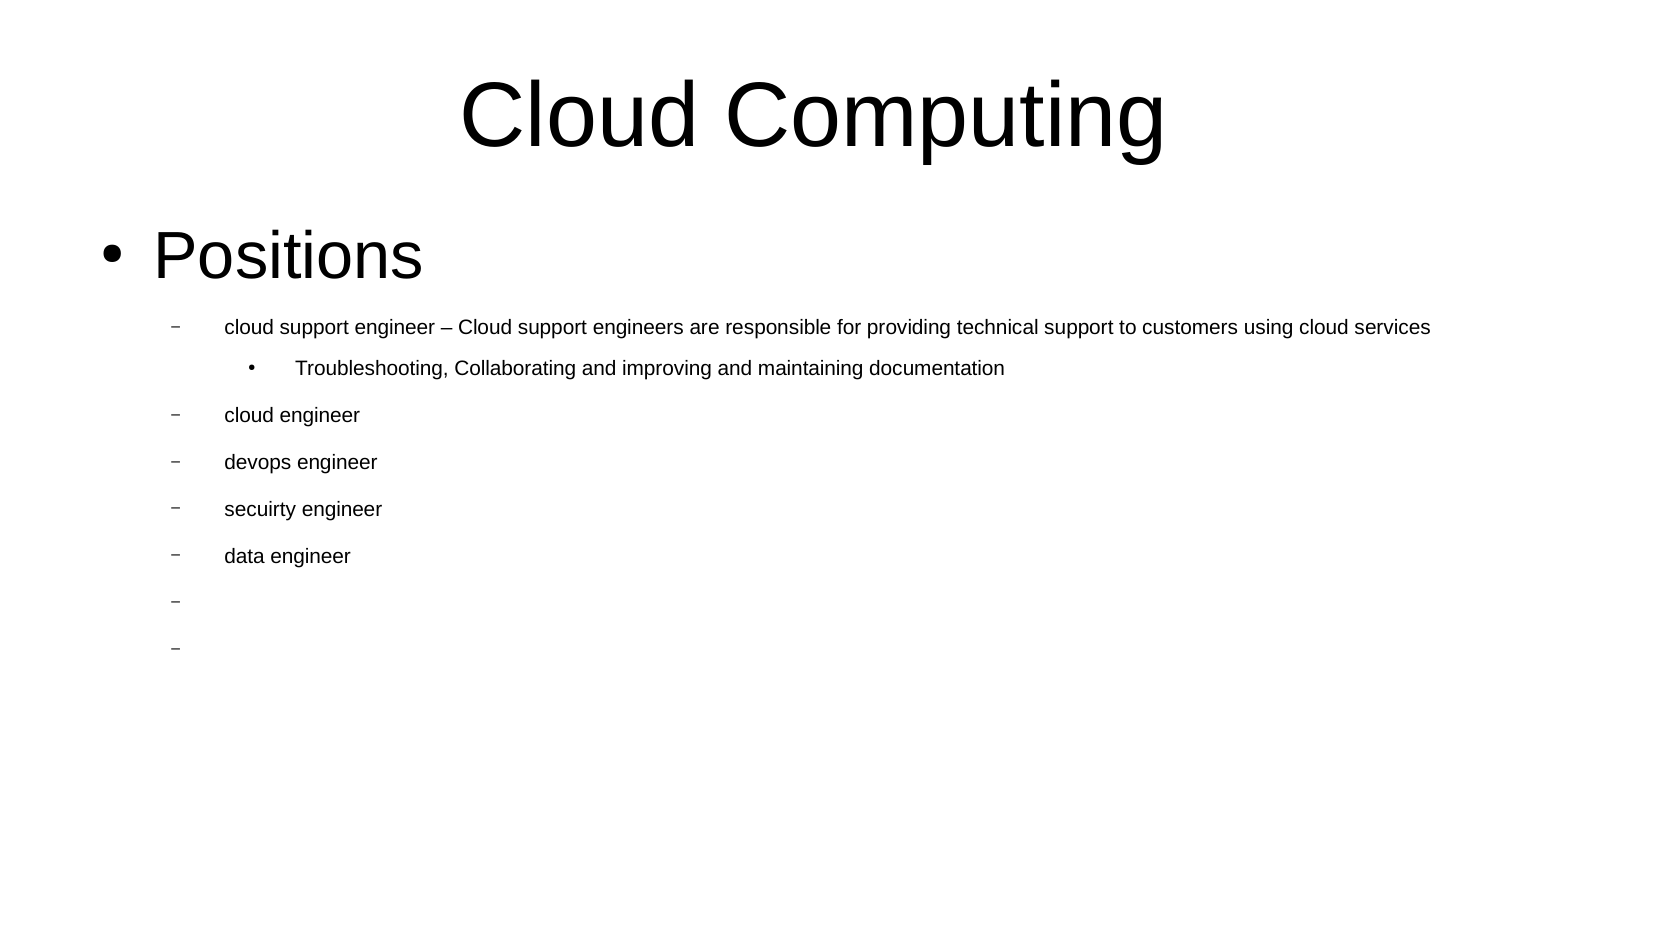

# Cloud Computing
Positions
cloud support engineer – Cloud support engineers are responsible for providing technical support to customers using cloud services
Troubleshooting, Collaborating and improving and maintaining documentation
cloud engineer
devops engineer
secuirty engineer
data engineer